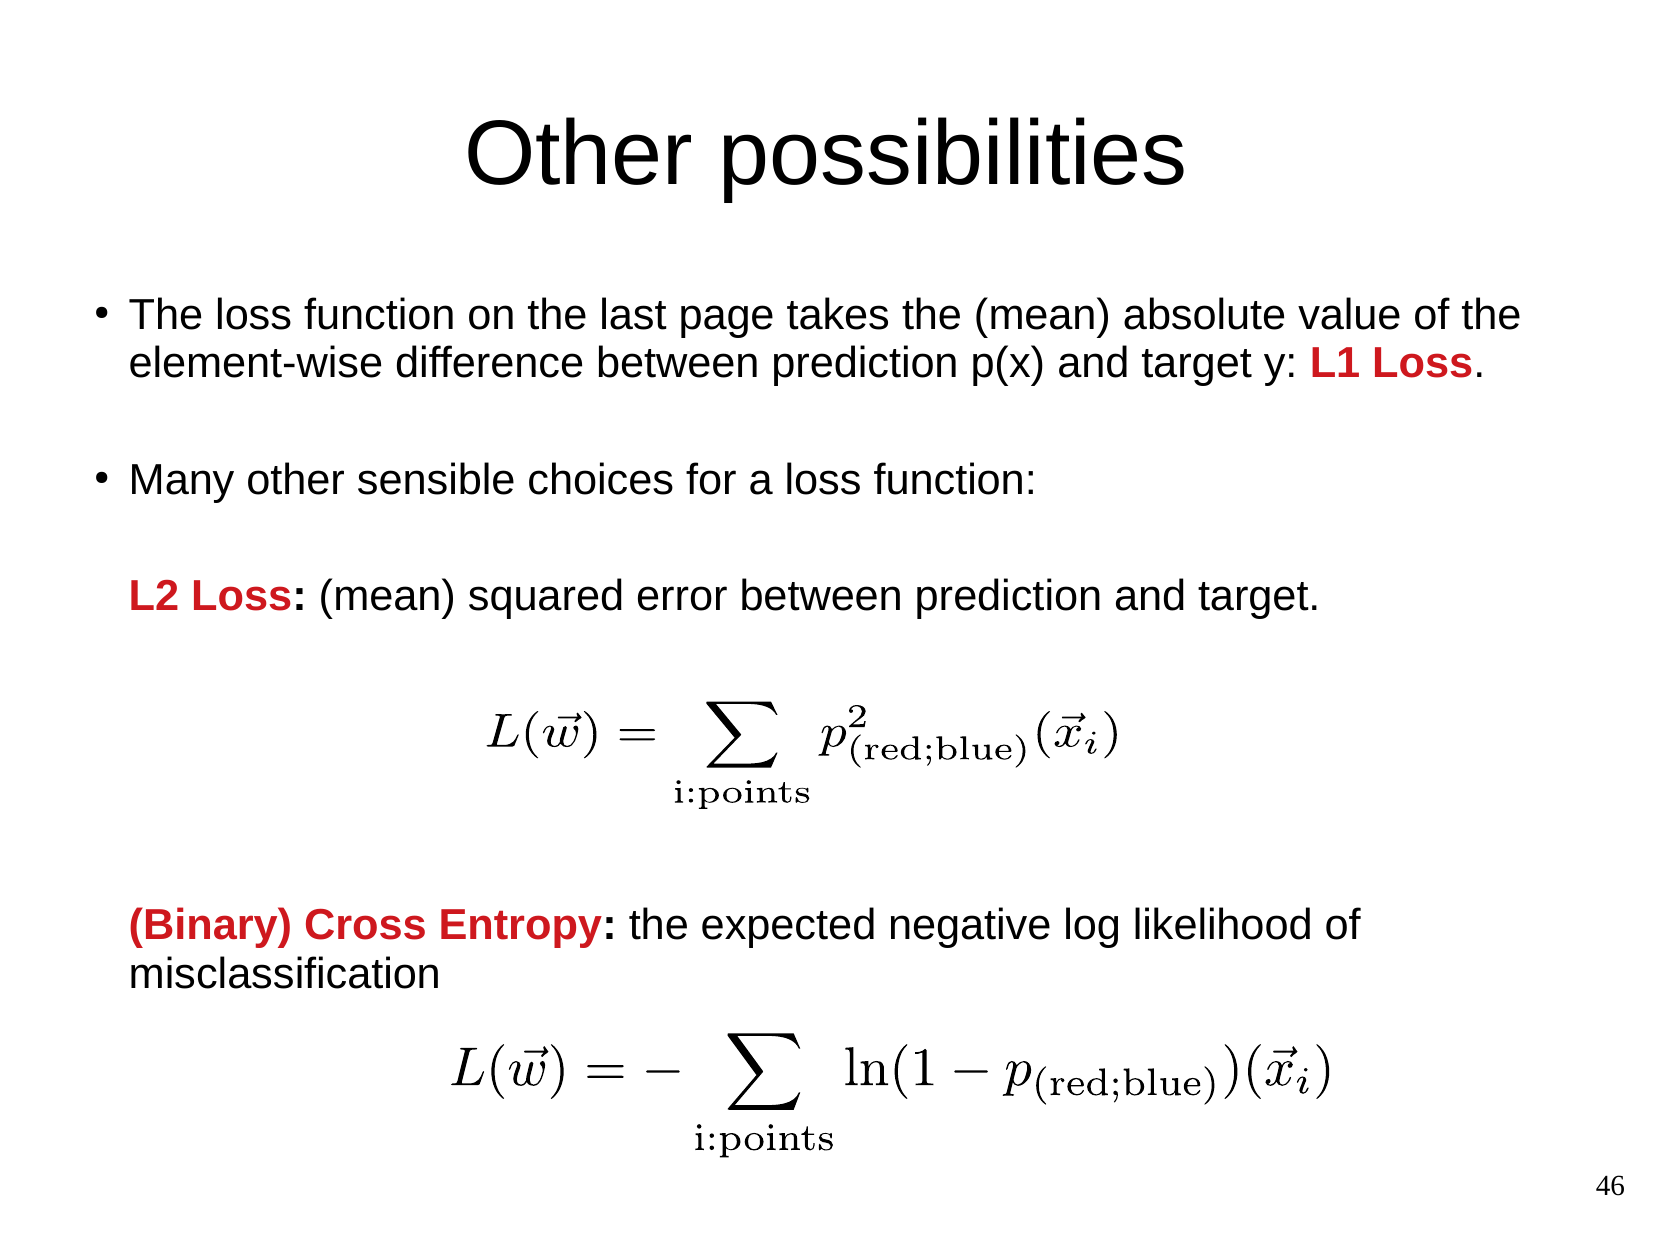

# Other possibilities
The loss function on the last page takes the (mean) absolute value of the element-wise difference between prediction p(x) and target y: L1 Loss.
Many other sensible choices for a loss function:
L2 Loss: (mean) squared error between prediction and target.
(Binary) Cross Entropy: the expected negative log likelihood of misclassification
46